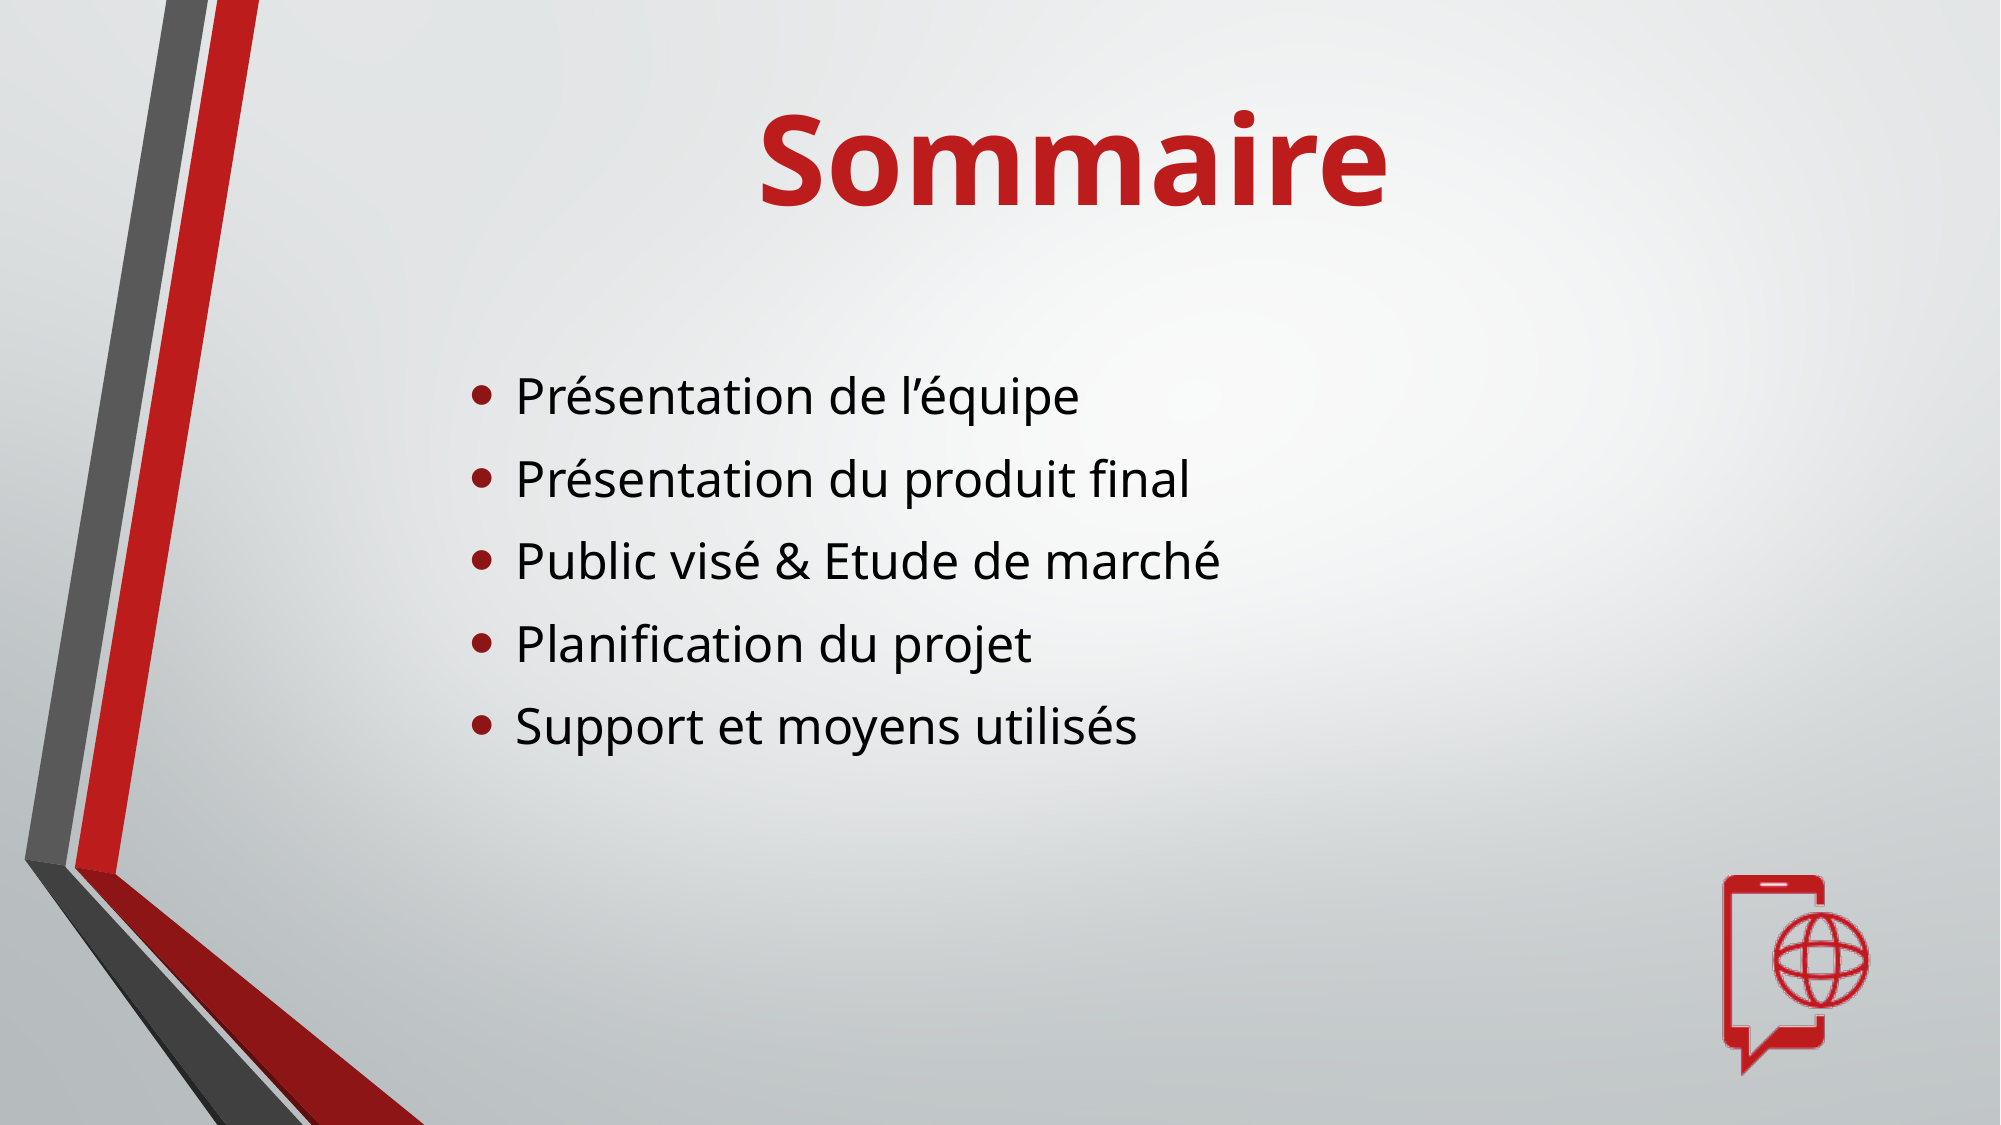

# Sommaire
Présentation de l’équipe
Présentation du produit final
Public visé & Etude de marché
Planification du projet
Support et moyens utilisés